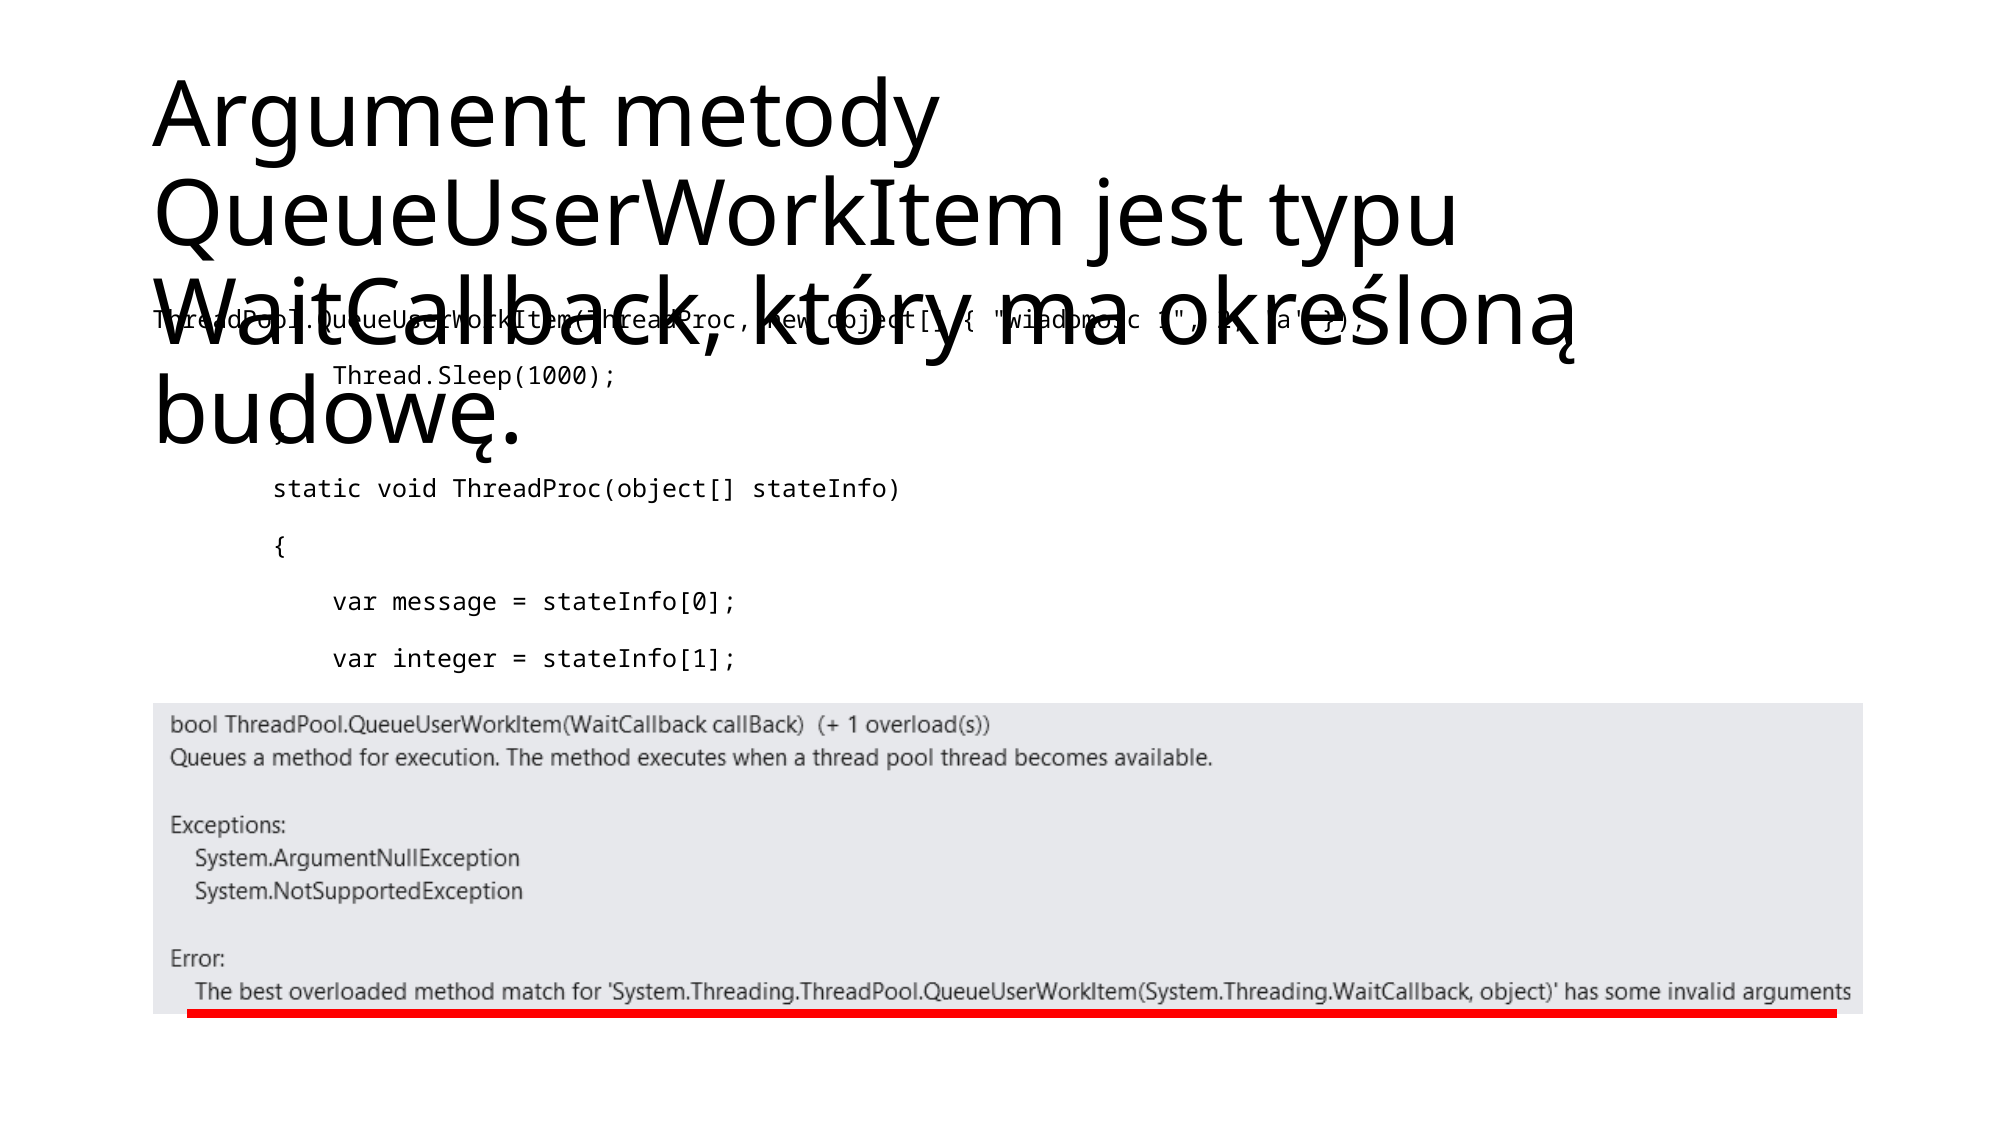

# Argument metody QueueUserWorkItem jest typu WaitCallback, który ma określoną budowę.
ThreadPool.QueueUserWorkItem(ThreadProc, new object[] { "wiadomosc 1", 2, 'a' });
 Thread.Sleep(1000);
 }
 static void ThreadProc(object[] stateInfo)
 {
 var message = stateInfo[0];
 var integer = stateInfo[1];
 var character = stateInfo[2];